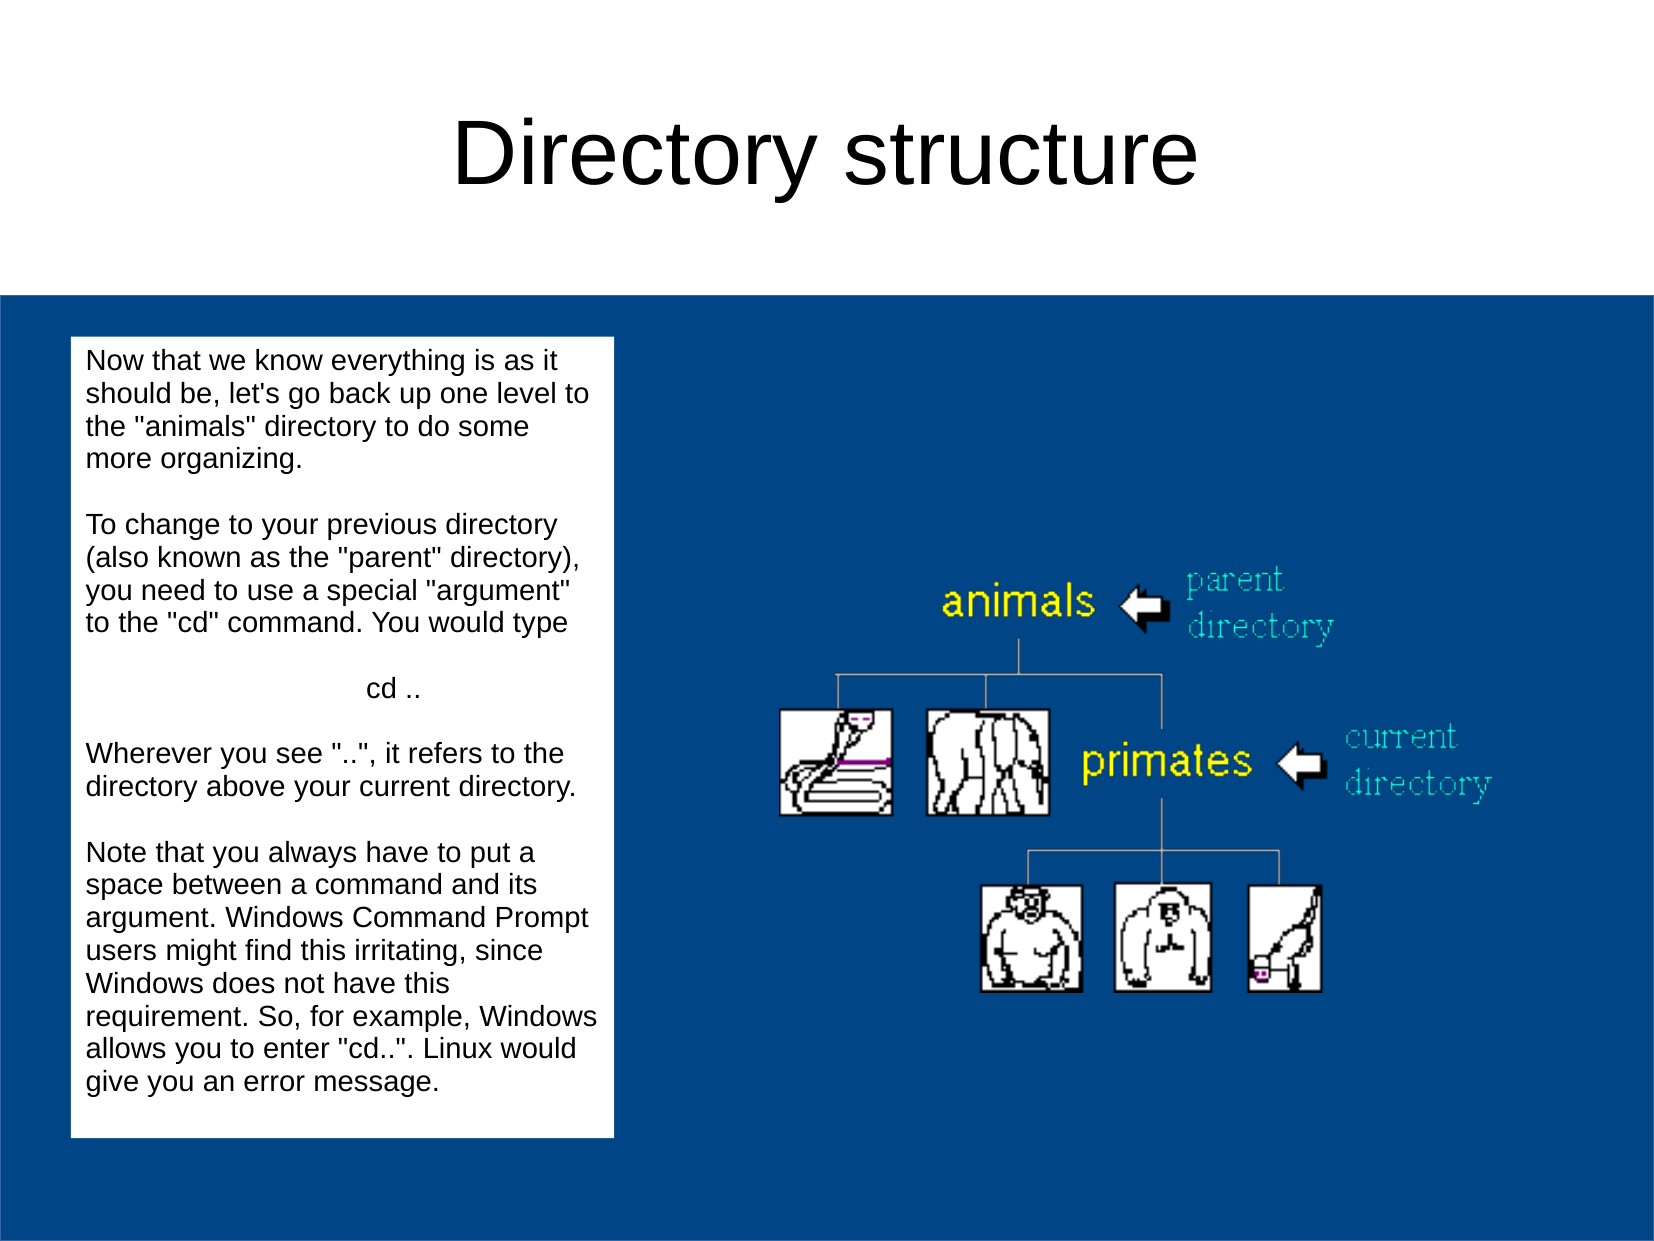

# Directory structure
Now that we know everything is as it should be, let's go back up one level to the "animals" directory to do some more organizing.
To change to your previous directory (also known as the "parent" directory), you need to use a special "argument" to the "cd" command. You would type
 cd ..
Wherever you see "..", it refers to the directory above your current directory.
Note that you always have to put a space between a command and its argument. Windows Command Prompt users might find this irritating, since Windows does not have this requirement. So, for example, Windows allows you to enter "cd..". Linux would give you an error message.